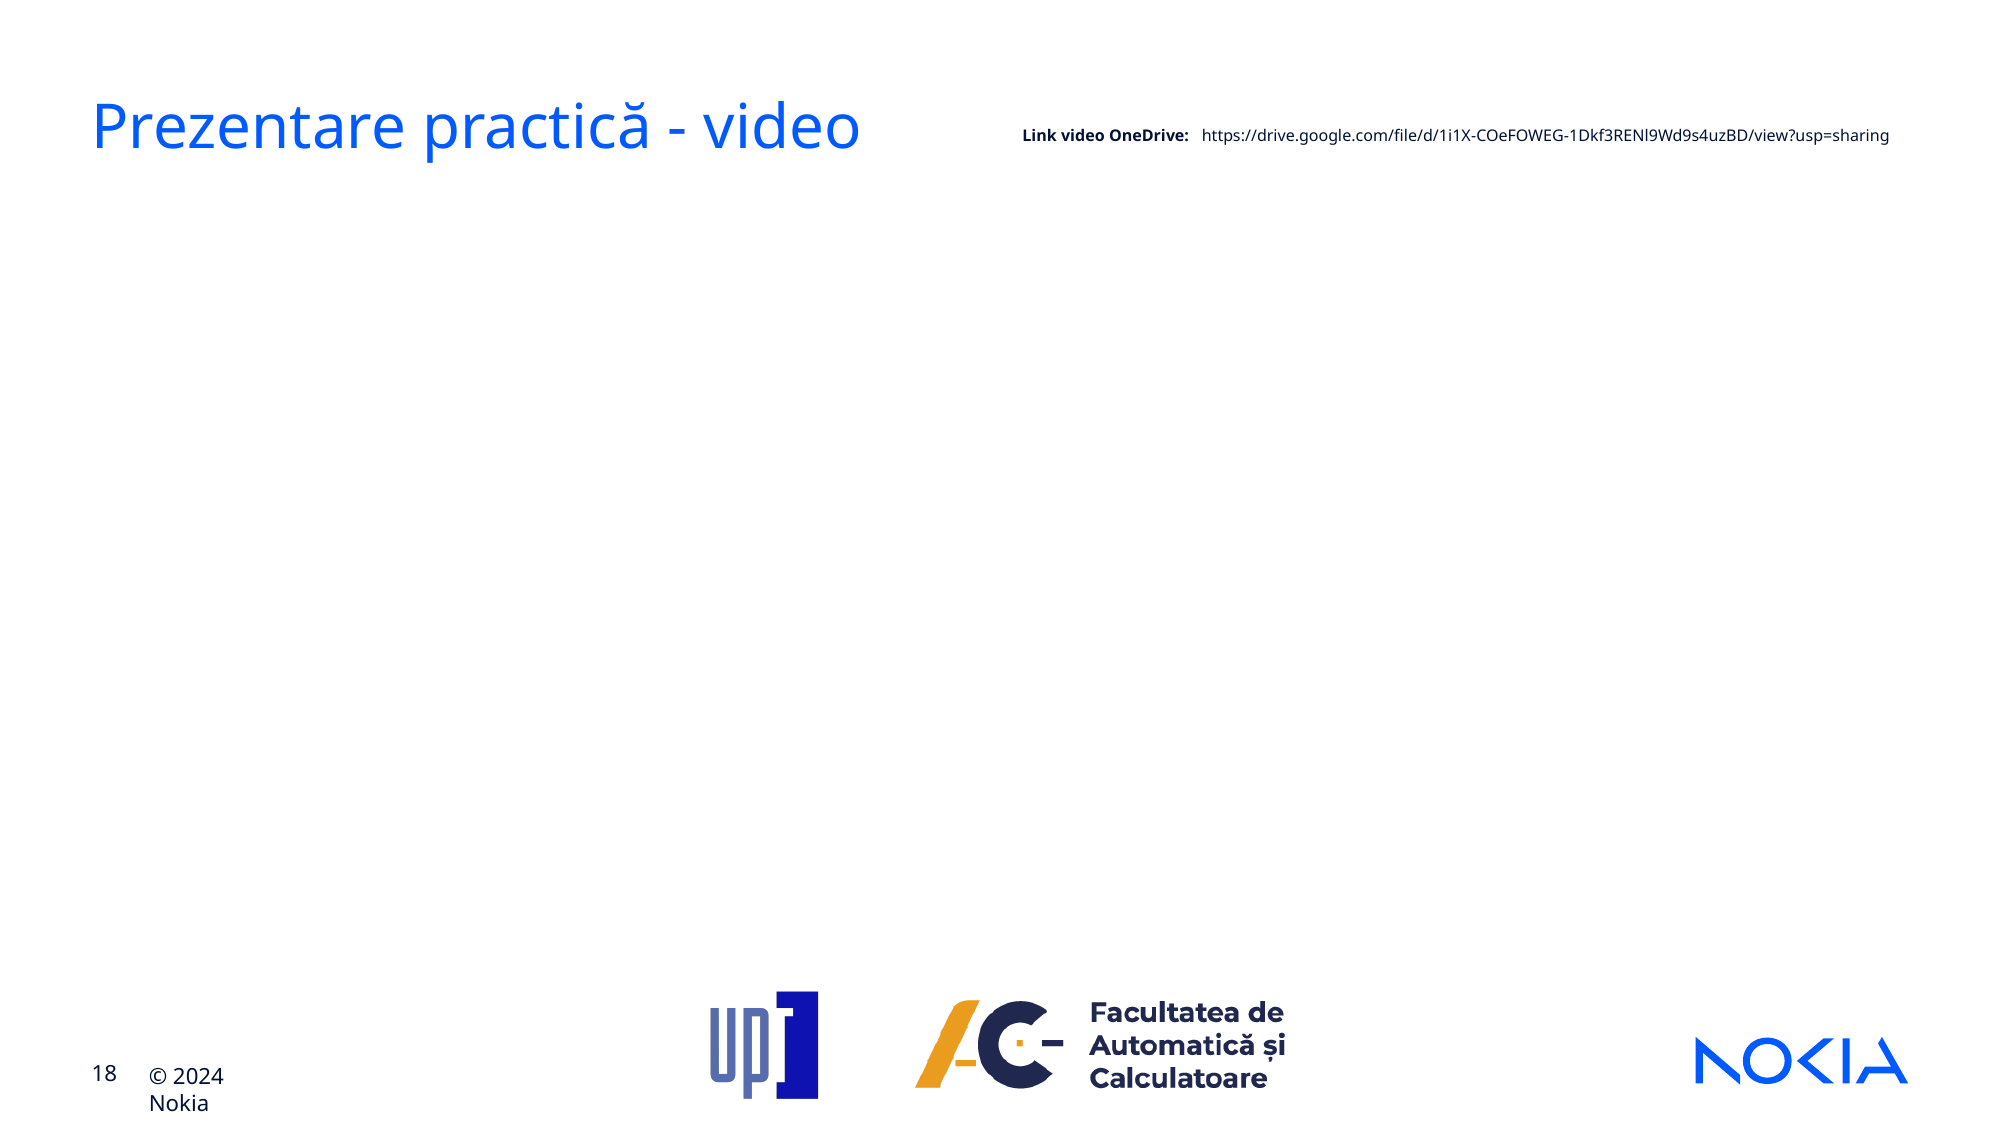

# Prezentare practică - video
Link video OneDrive: https://drive.google.com/file/d/1i1X-COeFOWEG-1Dkf3RENl9Wd9s4uzBD/view?usp=sharing